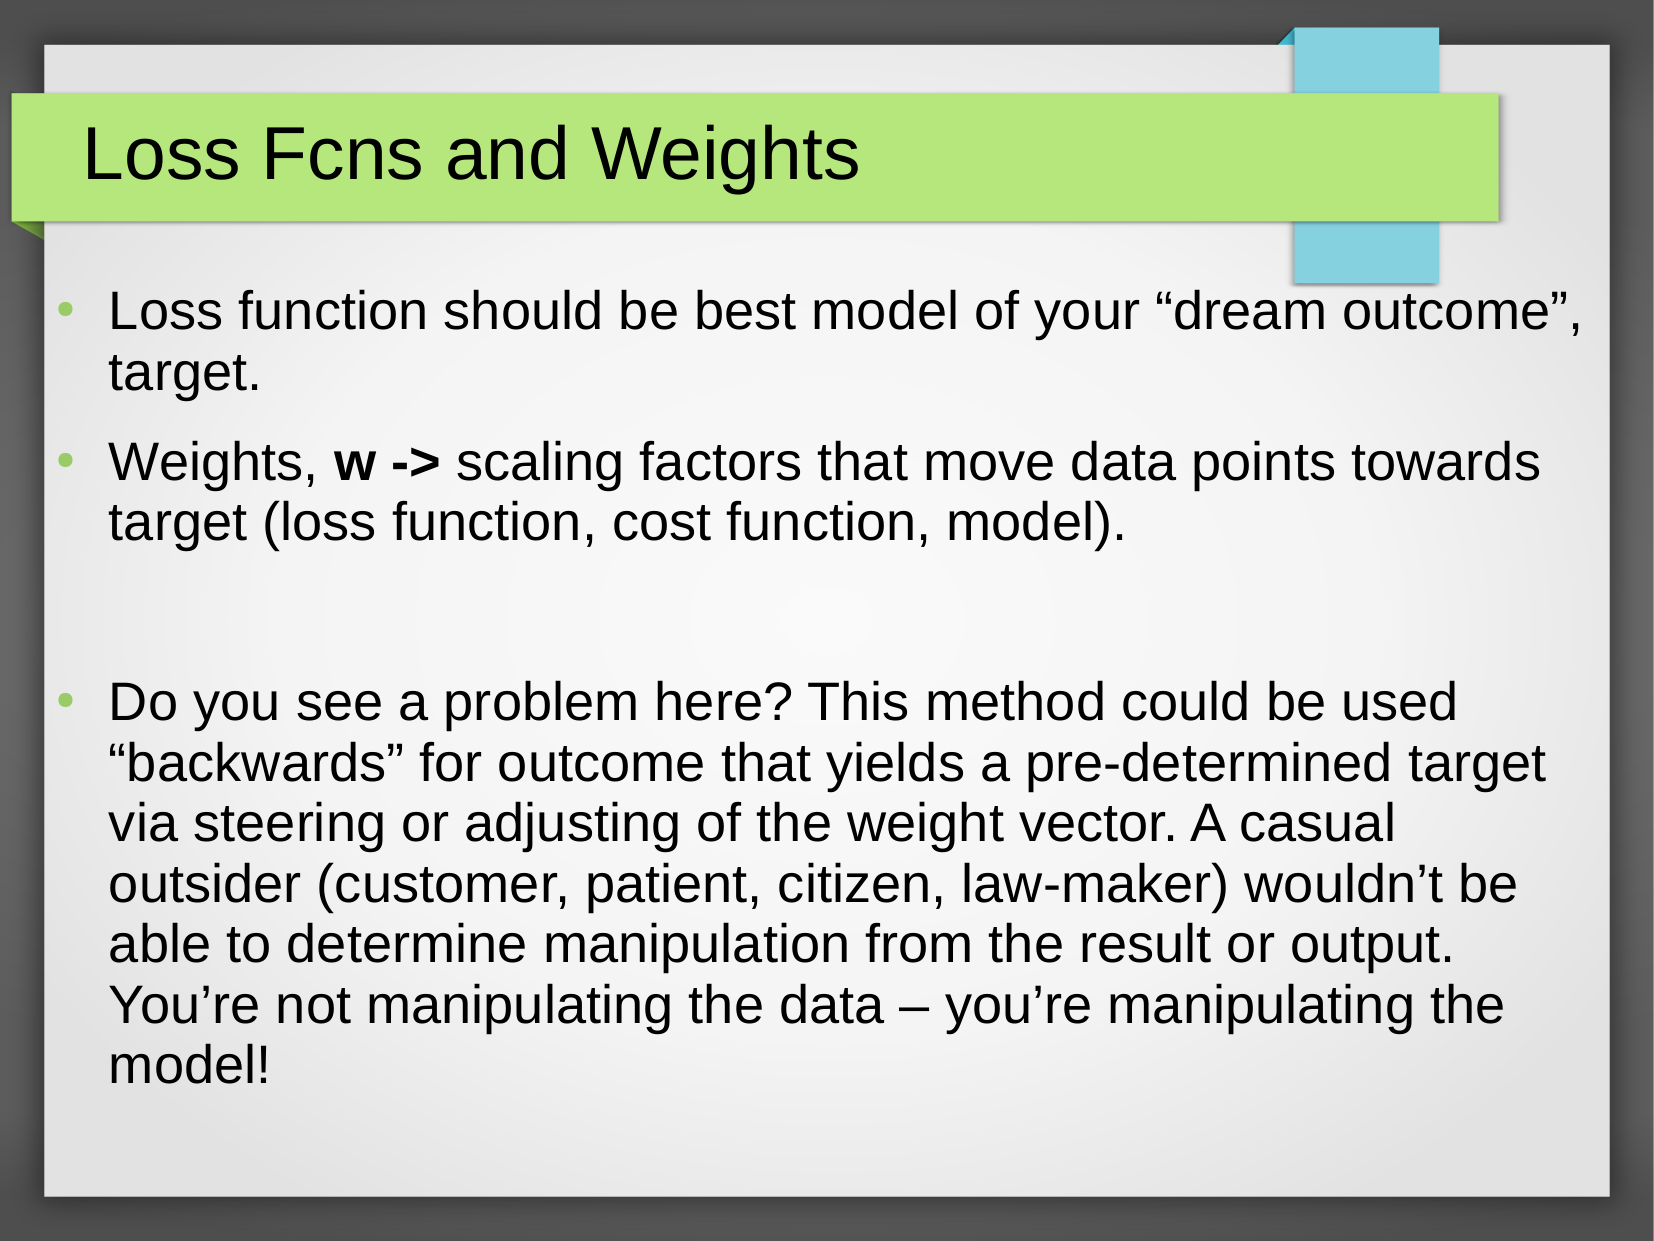

# Loss Fcns and Weights
Loss function should be best model of your “dream outcome”, target.
Weights, w -> scaling factors that move data points towards target (loss function, cost function, model).
Do you see a problem here? This method could be used “backwards” for outcome that yields a pre-determined target via steering or adjusting of the weight vector. A casual outsider (customer, patient, citizen, law-maker) wouldn’t be able to determine manipulation from the result or output. You’re not manipulating the data – you’re manipulating the model!